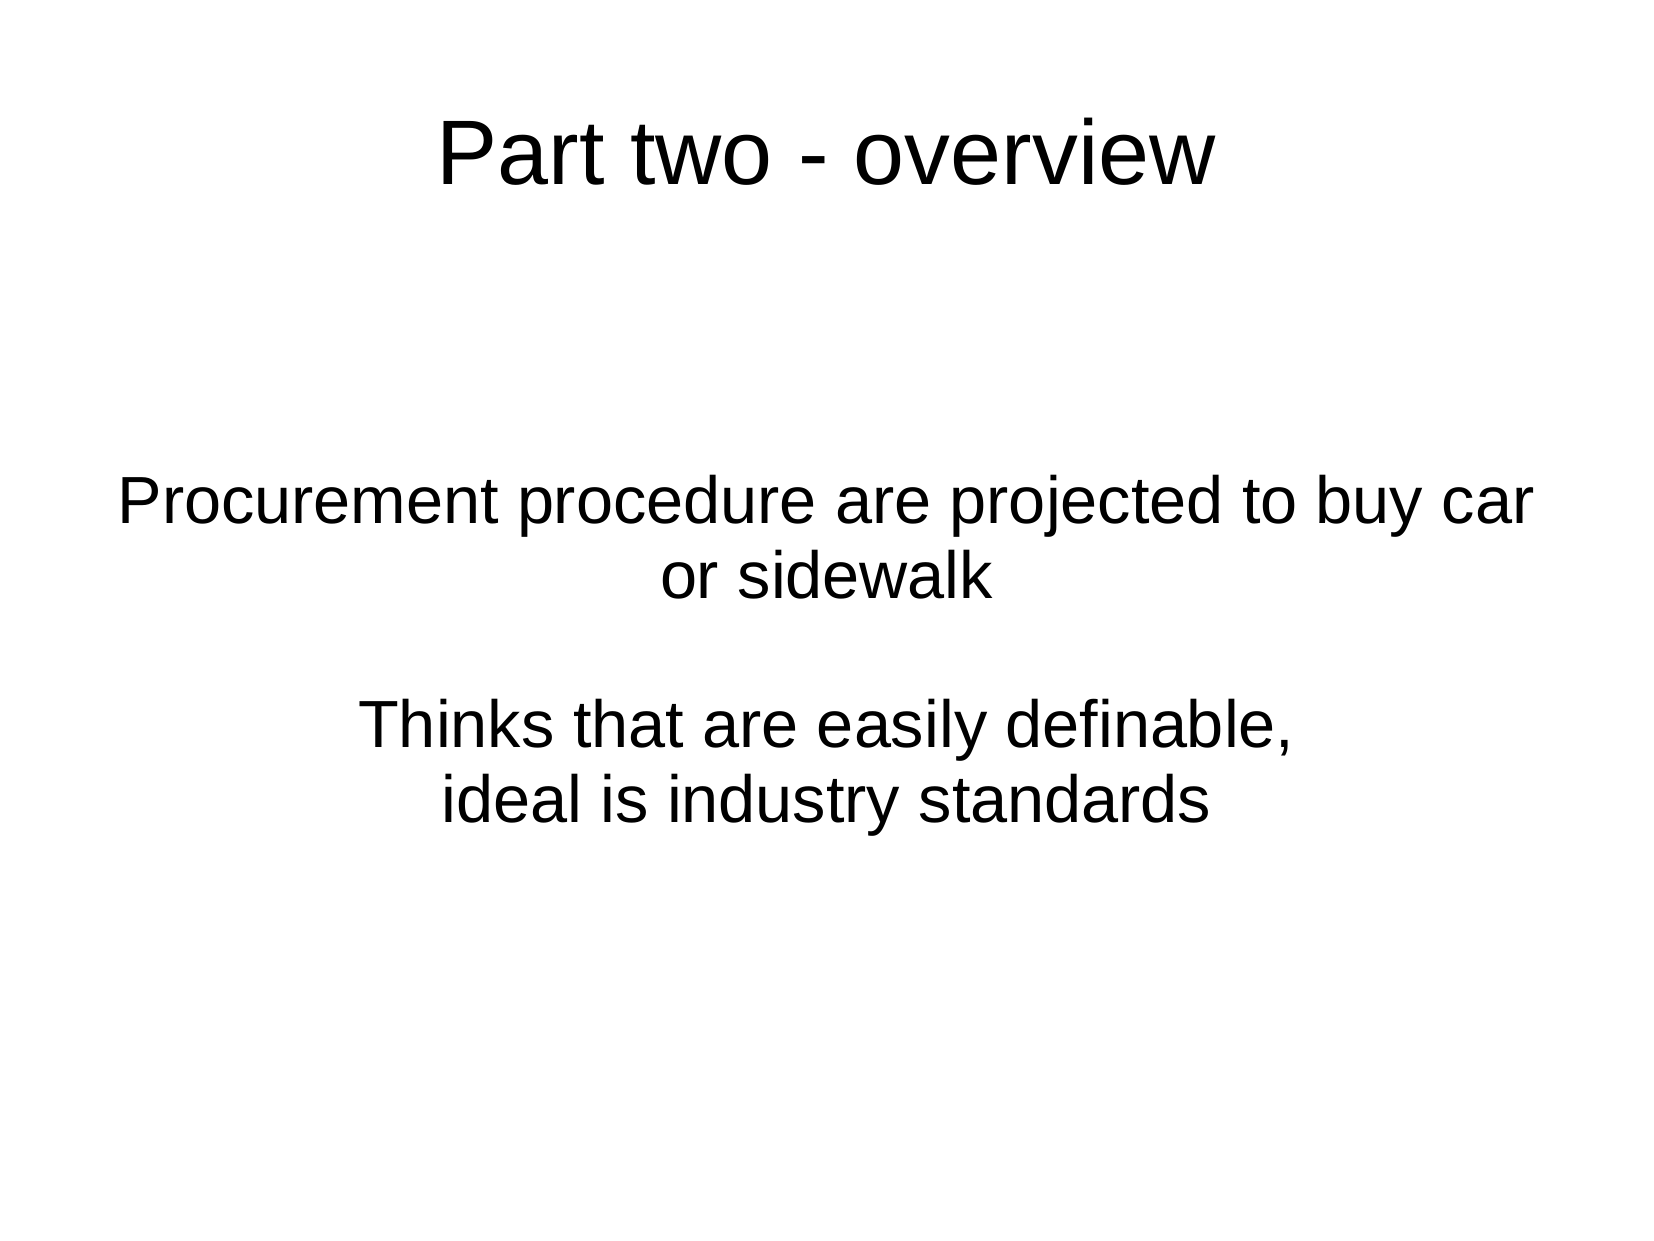

# Part two - overview
Procurement procedure are projected to buy car or sidewalk
Thinks that are easily definable,
ideal is industry standards